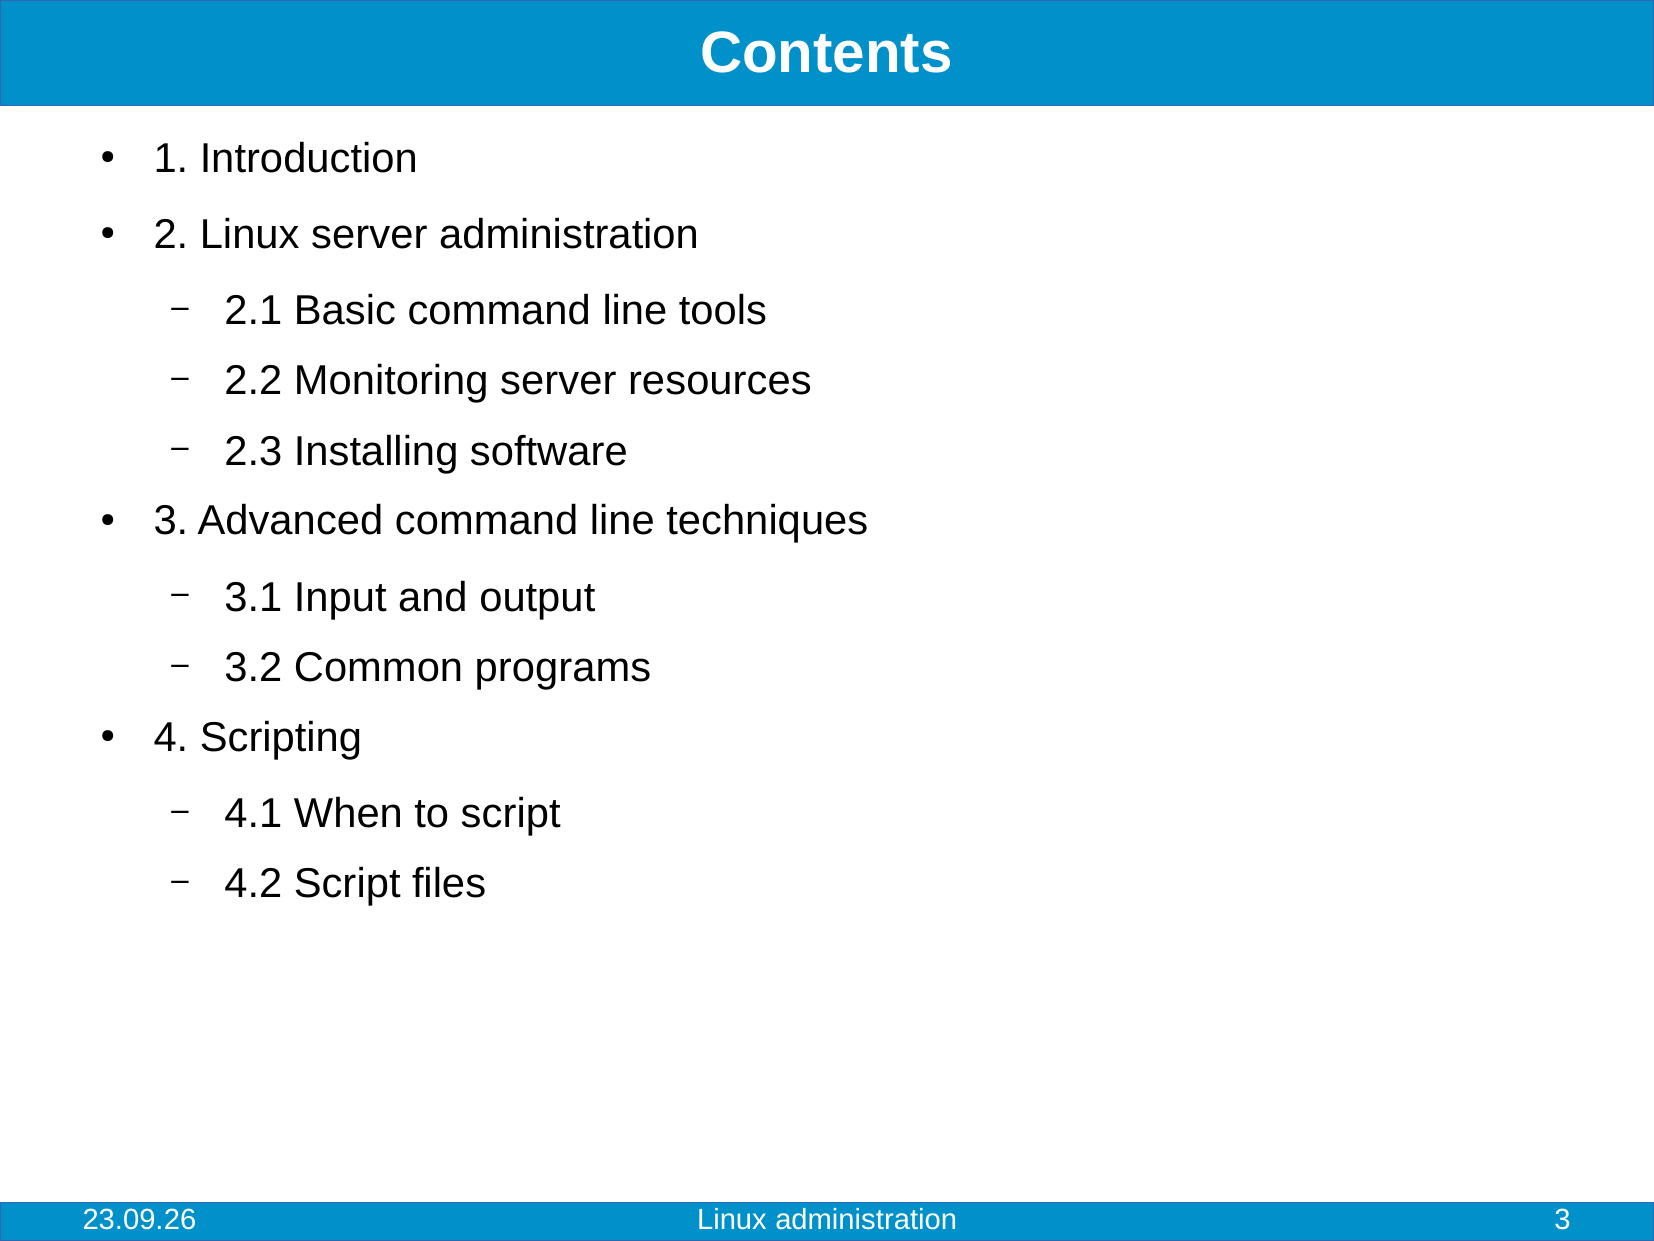

# Contents
1. Introduction
2. Linux server administration
2.1 Basic command line tools
2.2 Monitoring server resources
2.3 Installing software
3. Advanced command line techniques
3.1 Input and output
3.2 Common programs
4. Scripting
4.1 When to script
4.2 Script files
Linux administration
3